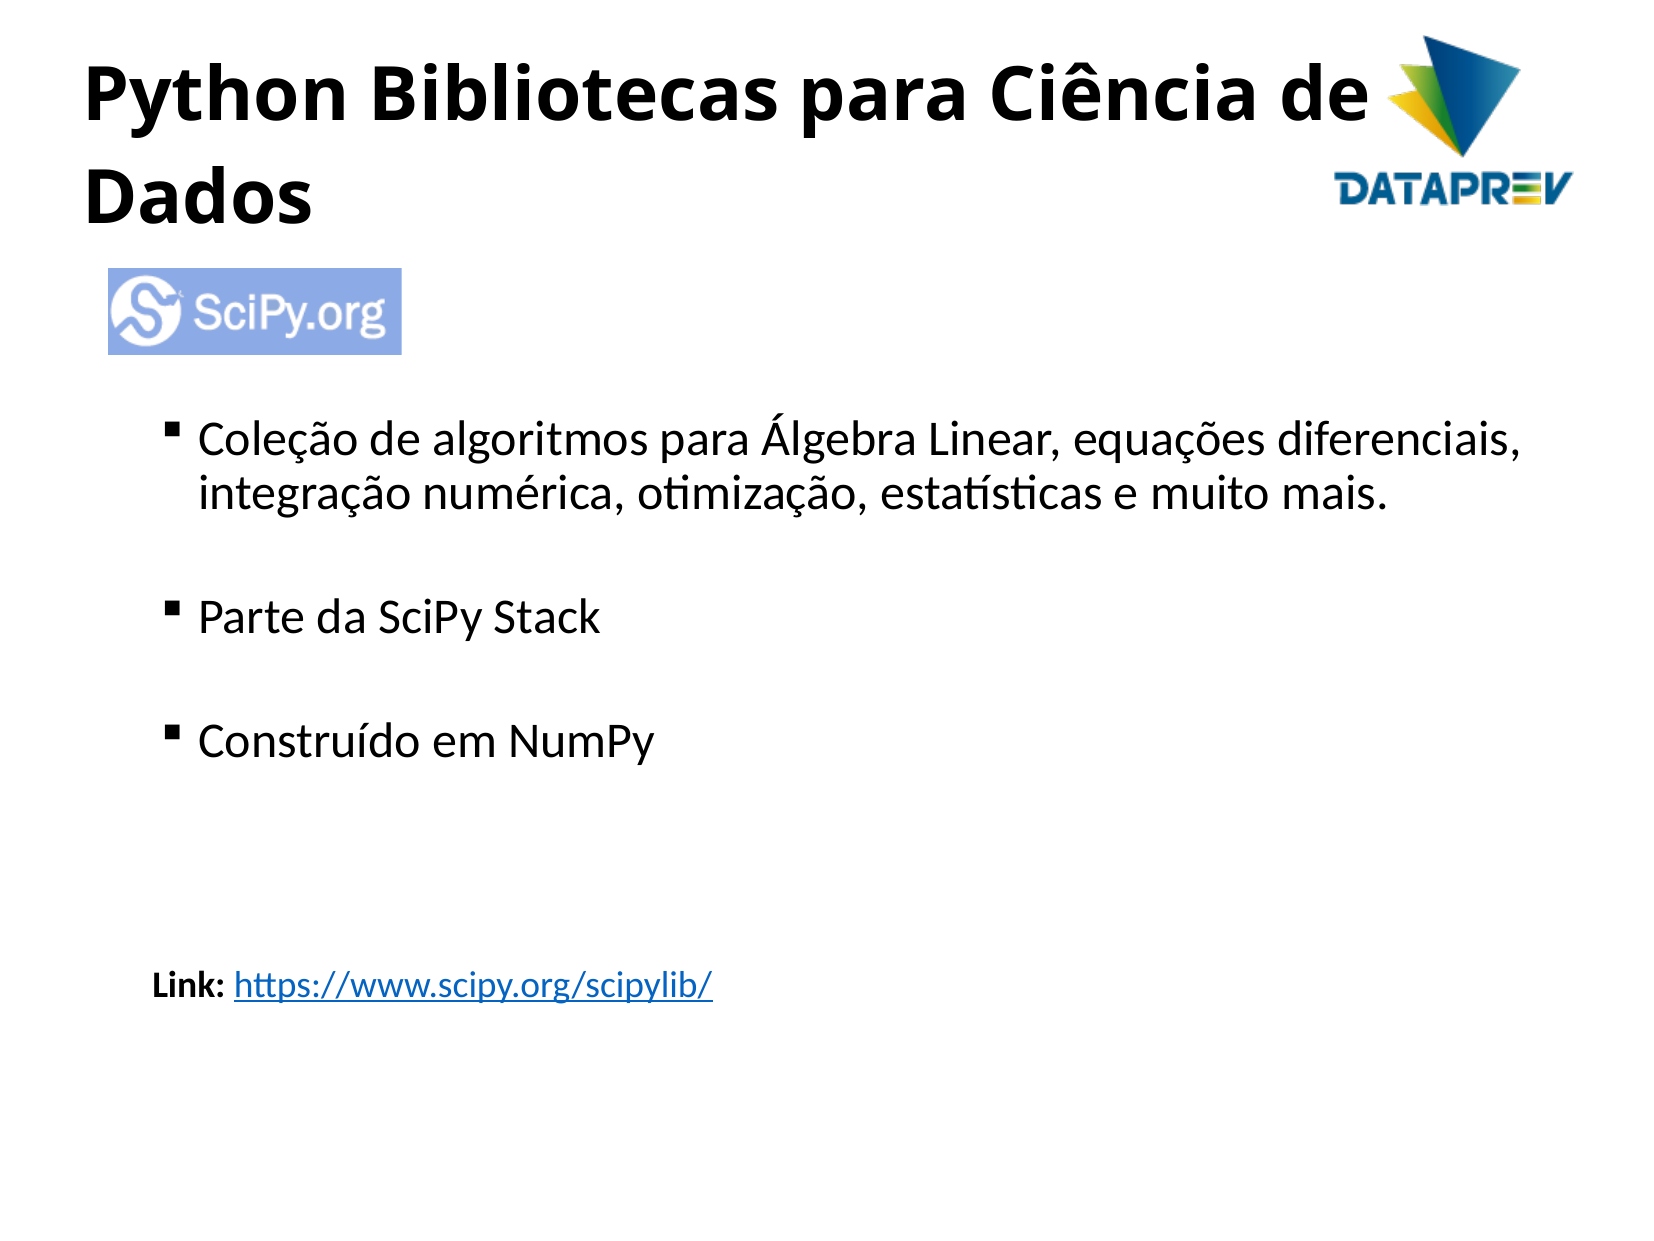

# Python Bibliotecas para Ciência de Dados
Coleção de algoritmos para Álgebra Linear, equações diferenciais, integração numérica, otimização, estatísticas e muito mais.
Parte da SciPy Stack
Construído em NumPy
Link: https://www.scipy.org/scipylib/